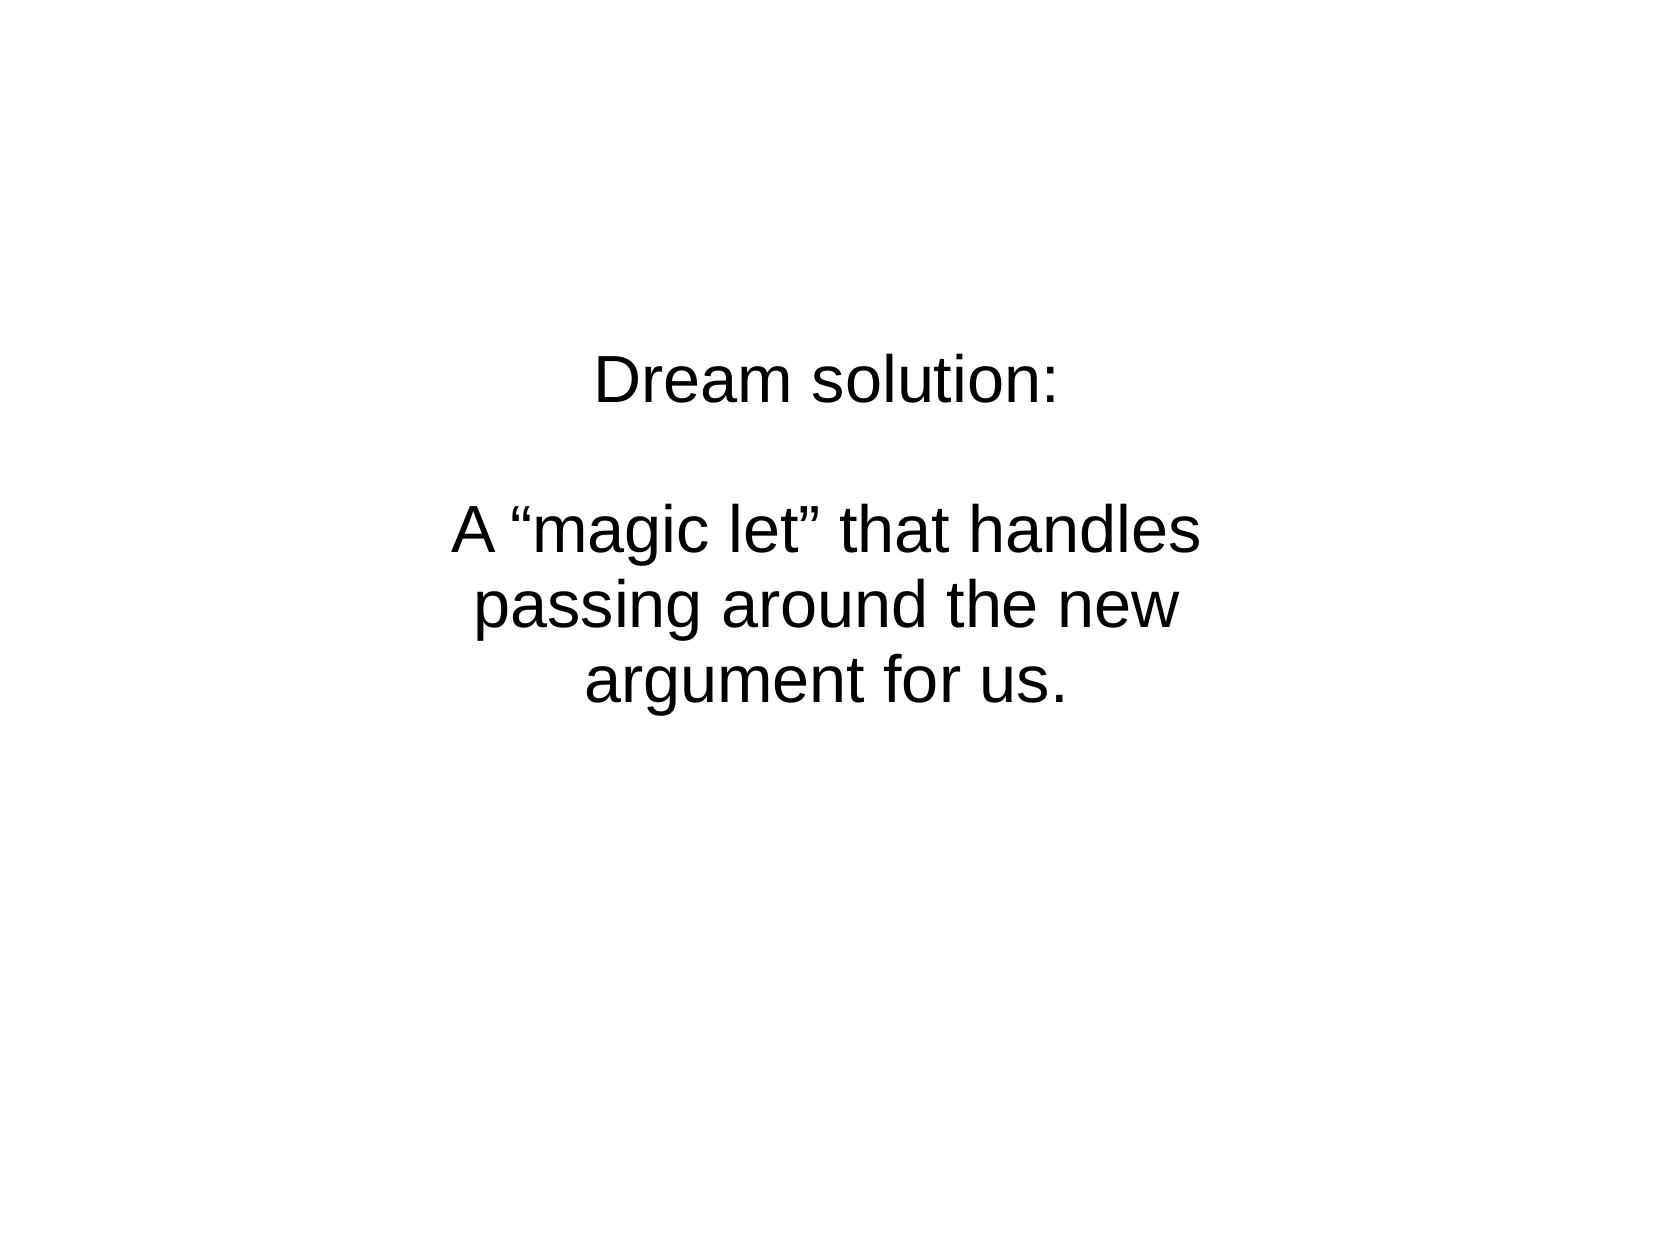

# Dream solution:
A “magic let” that handles
passing around the new
argument for us.